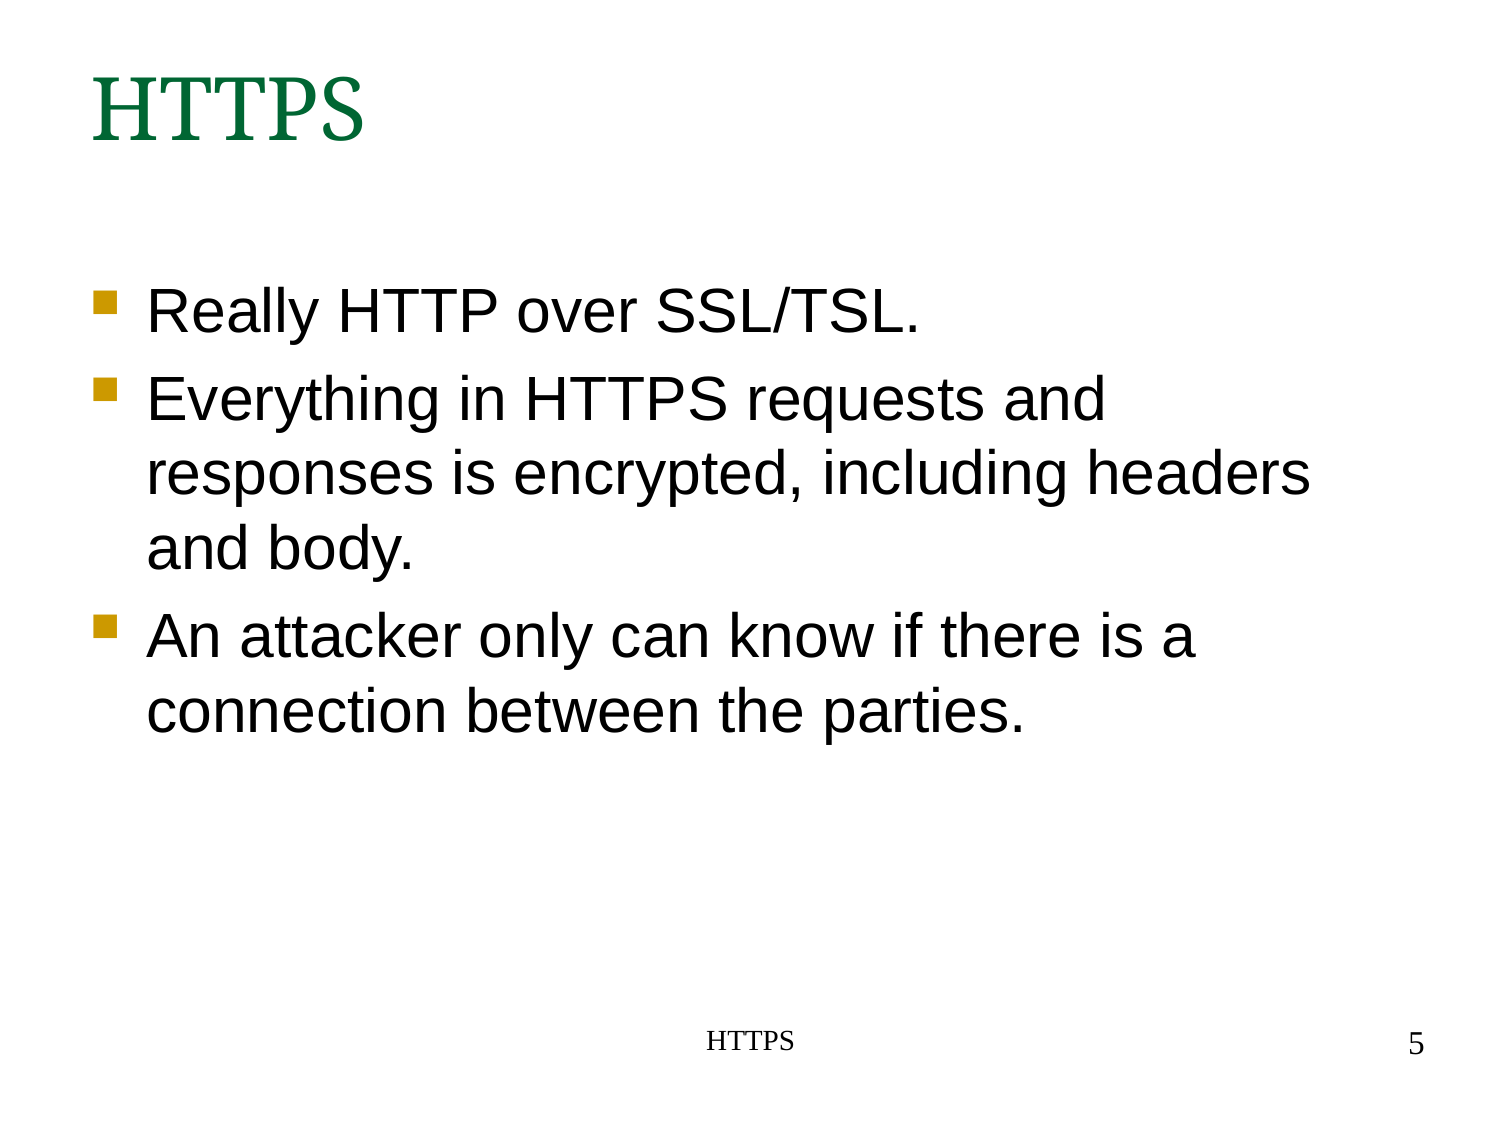

# HTTPS
Really HTTP over SSL/TSL.
Everything in HTTPS requests and responses is encrypted, including headers and body.
An attacker only can know if there is a connection between the parties.
HTTPS
5